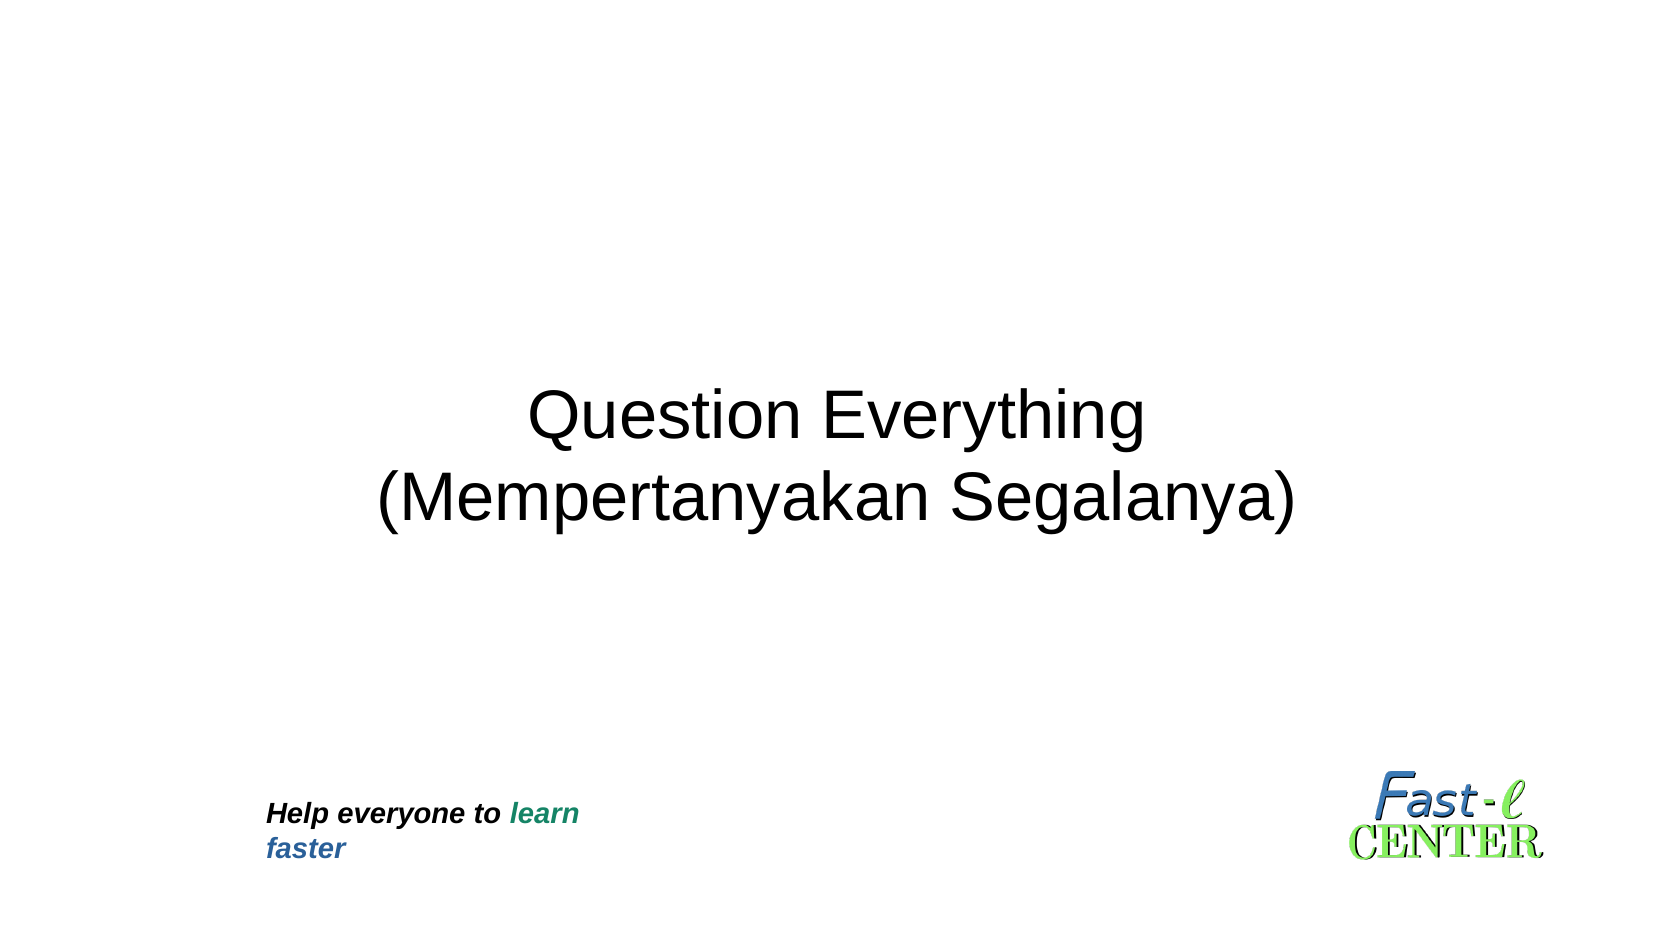

Question Everything
(Mempertanyakan Segalanya)
Help everyone to learn faster